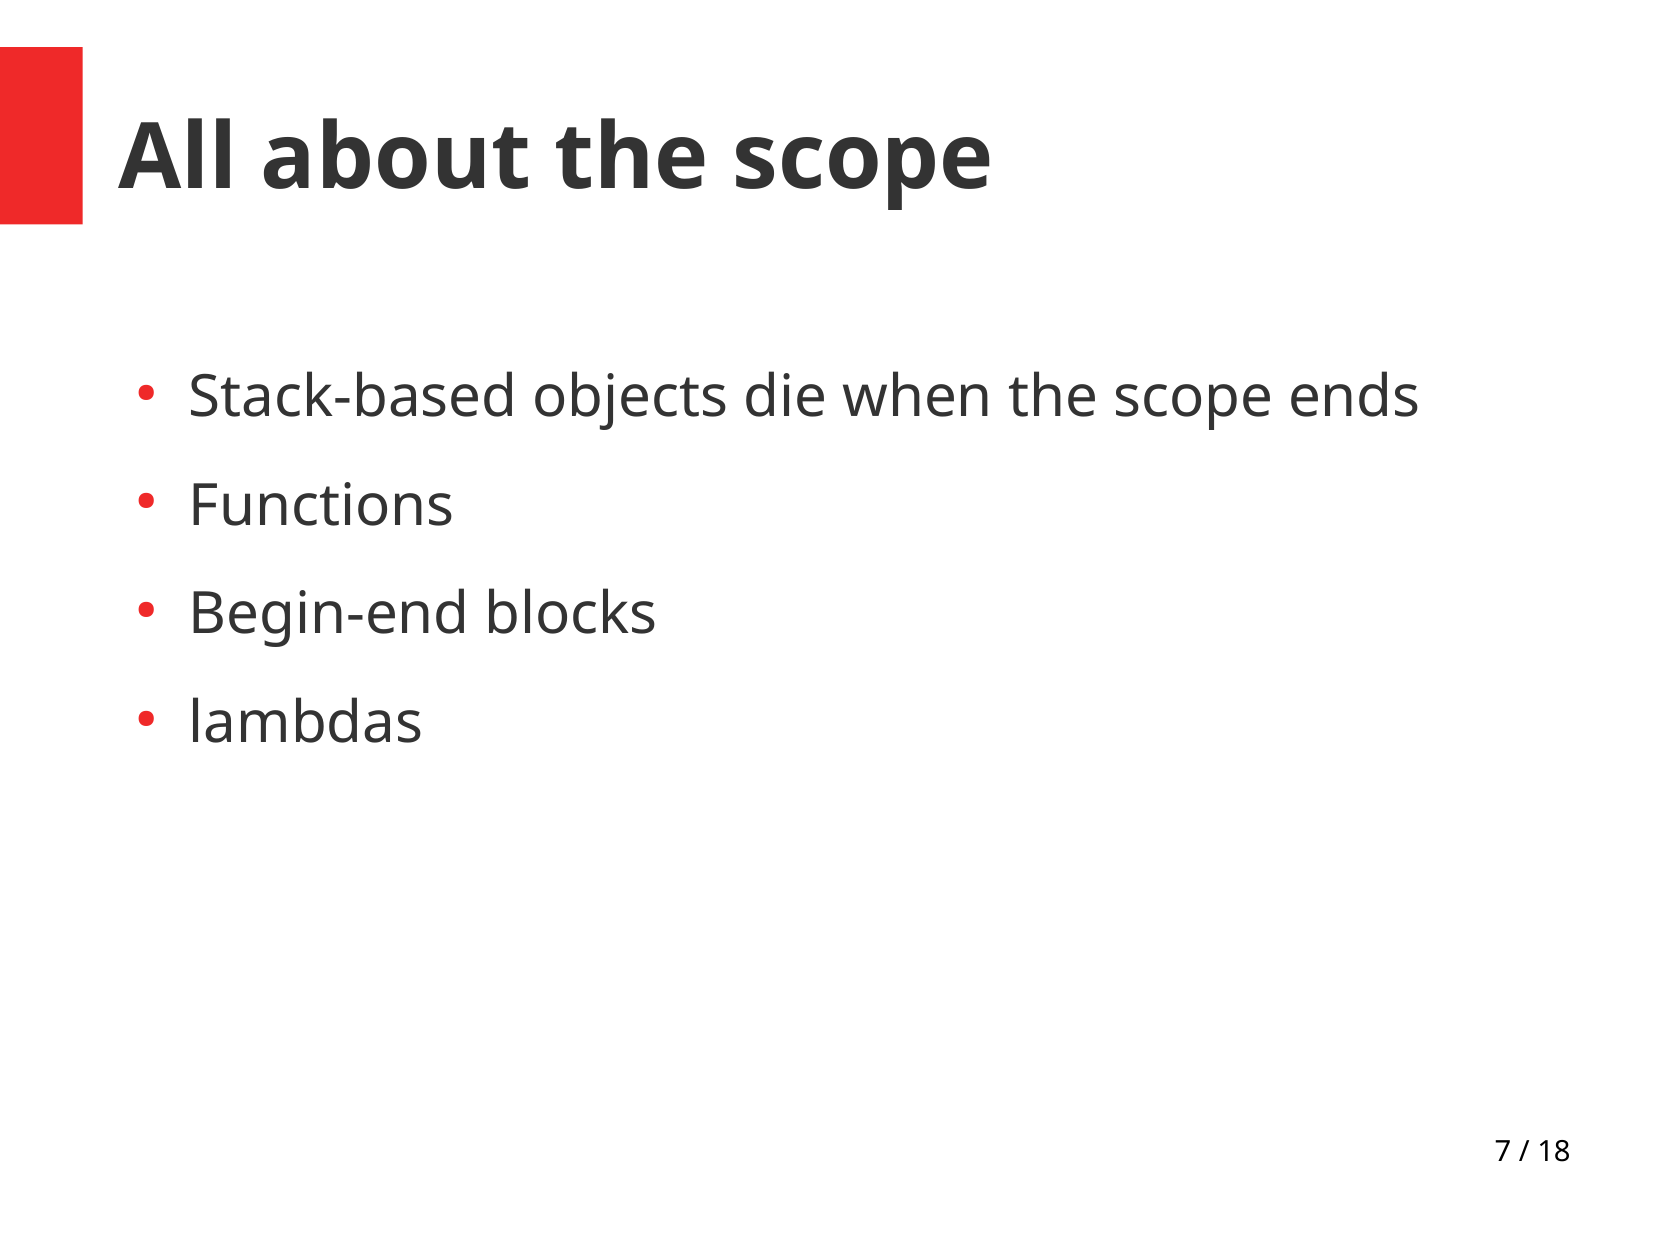

# All about the scope
Stack-based objects die when the scope ends
Functions
Begin-end blocks
lambdas
7